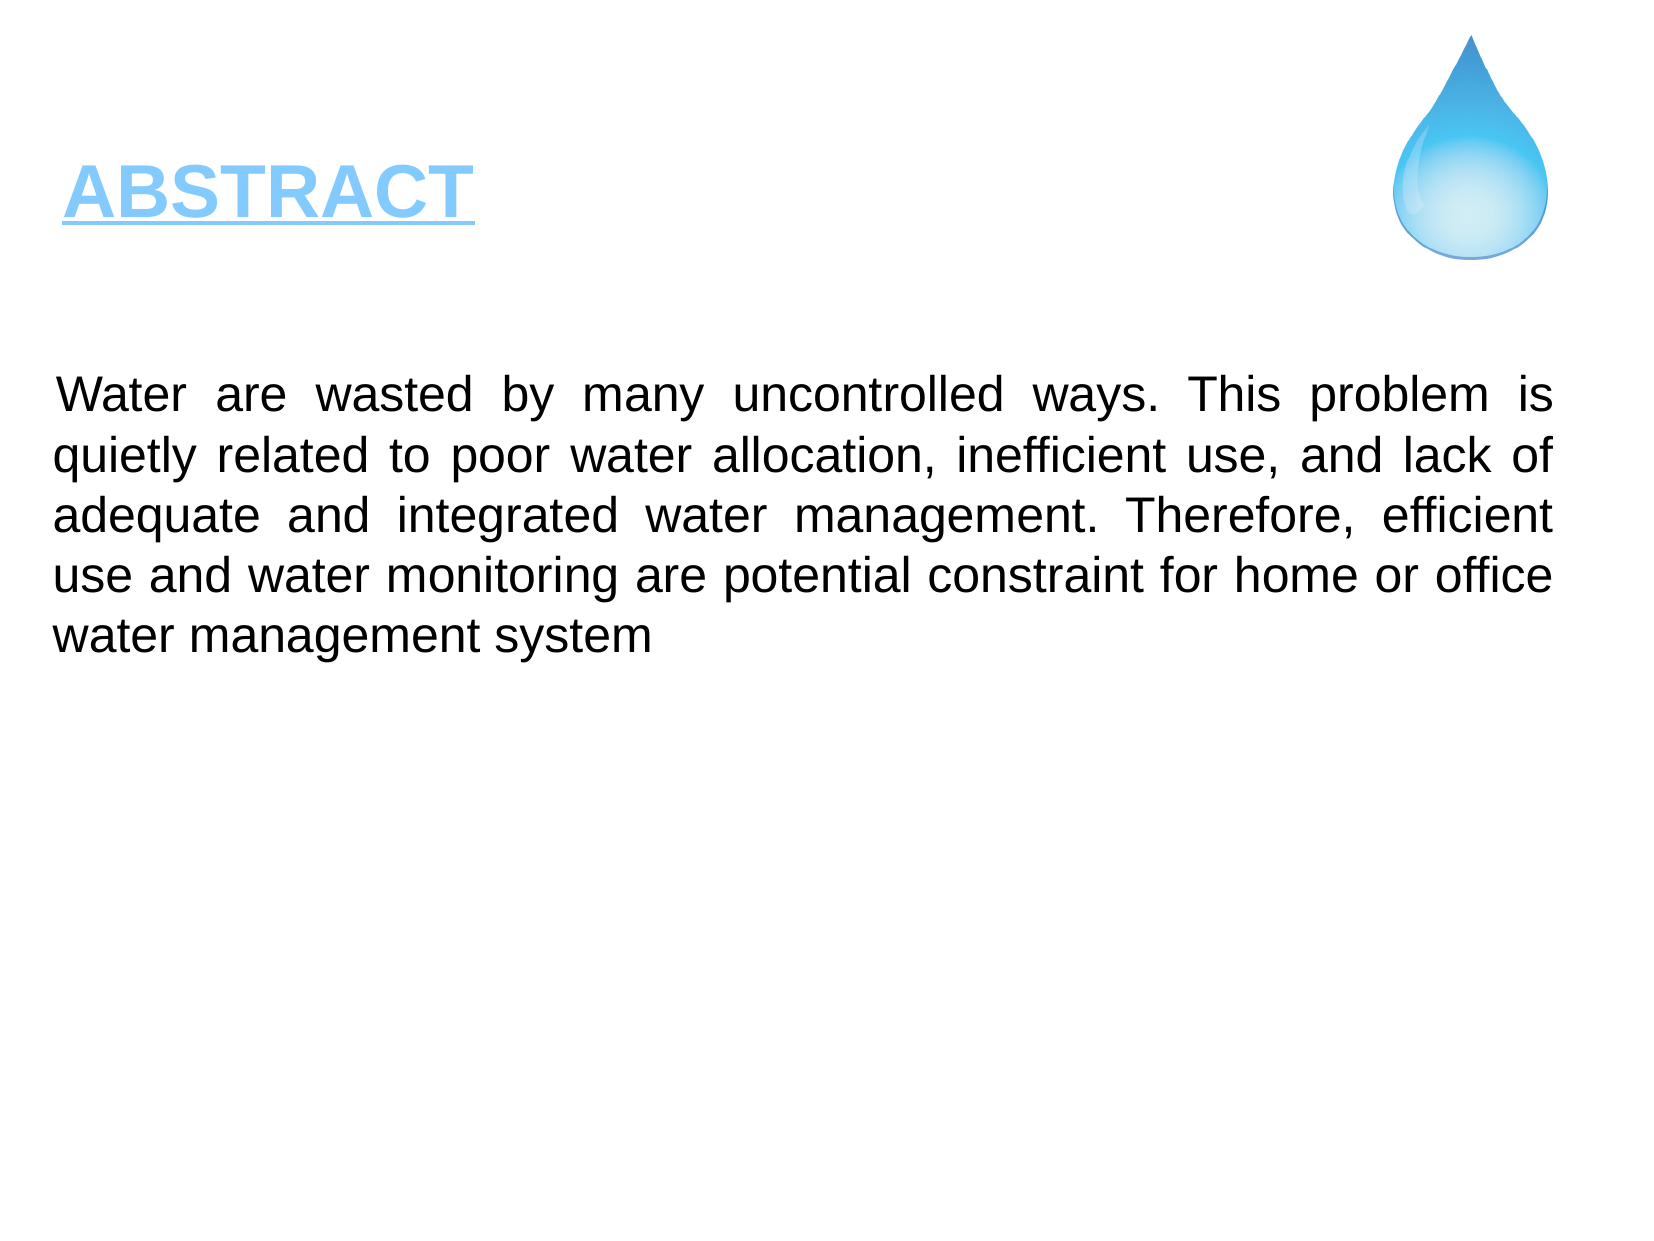

ABSTRACT
#
 Water are wasted by many uncontrolled ways. This problem is quietly related to poor water allocation, inefficient use, and lack of adequate and integrated water management. Therefore, efficient use and water monitoring are potential constraint for home or office water management system
This system uses wireless